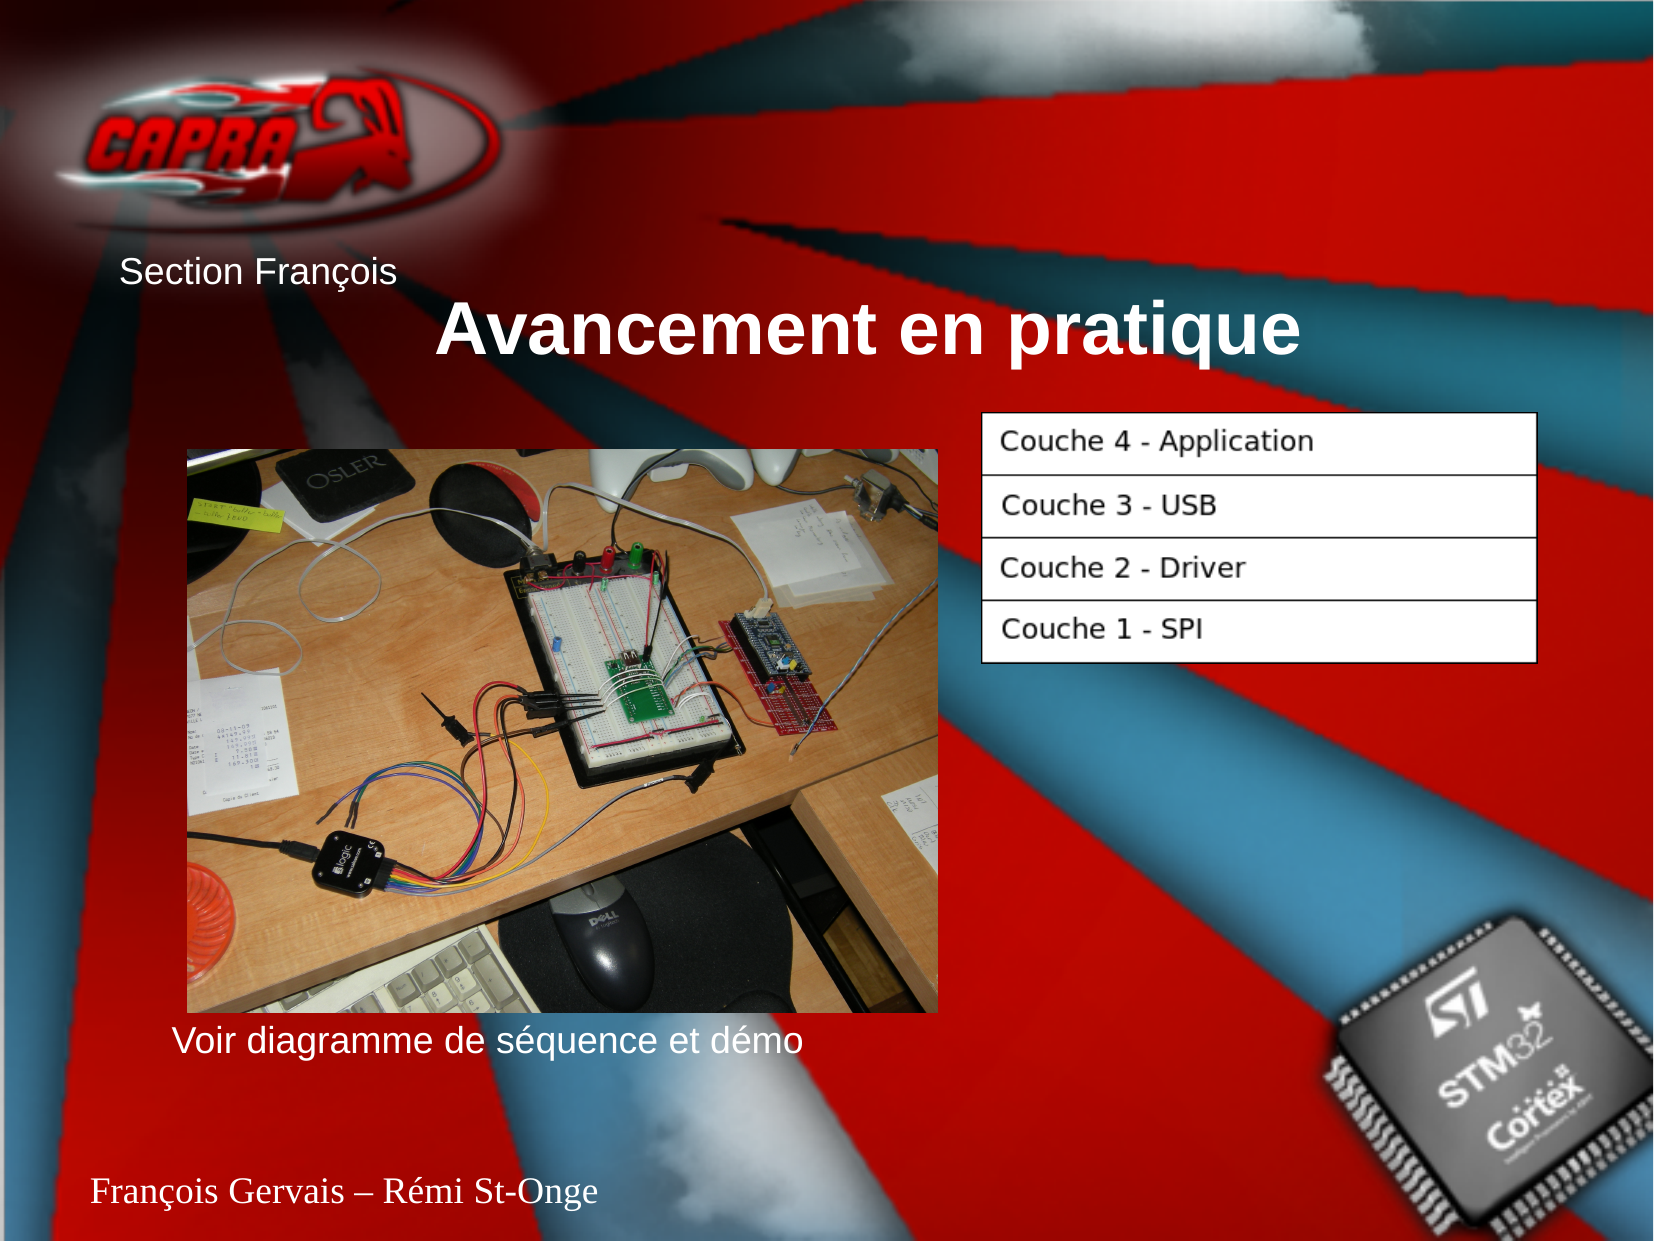

# Avancement en pratique
Section François
Voir diagramme de séquence et démo
François Gervais – Rémi St-Onge